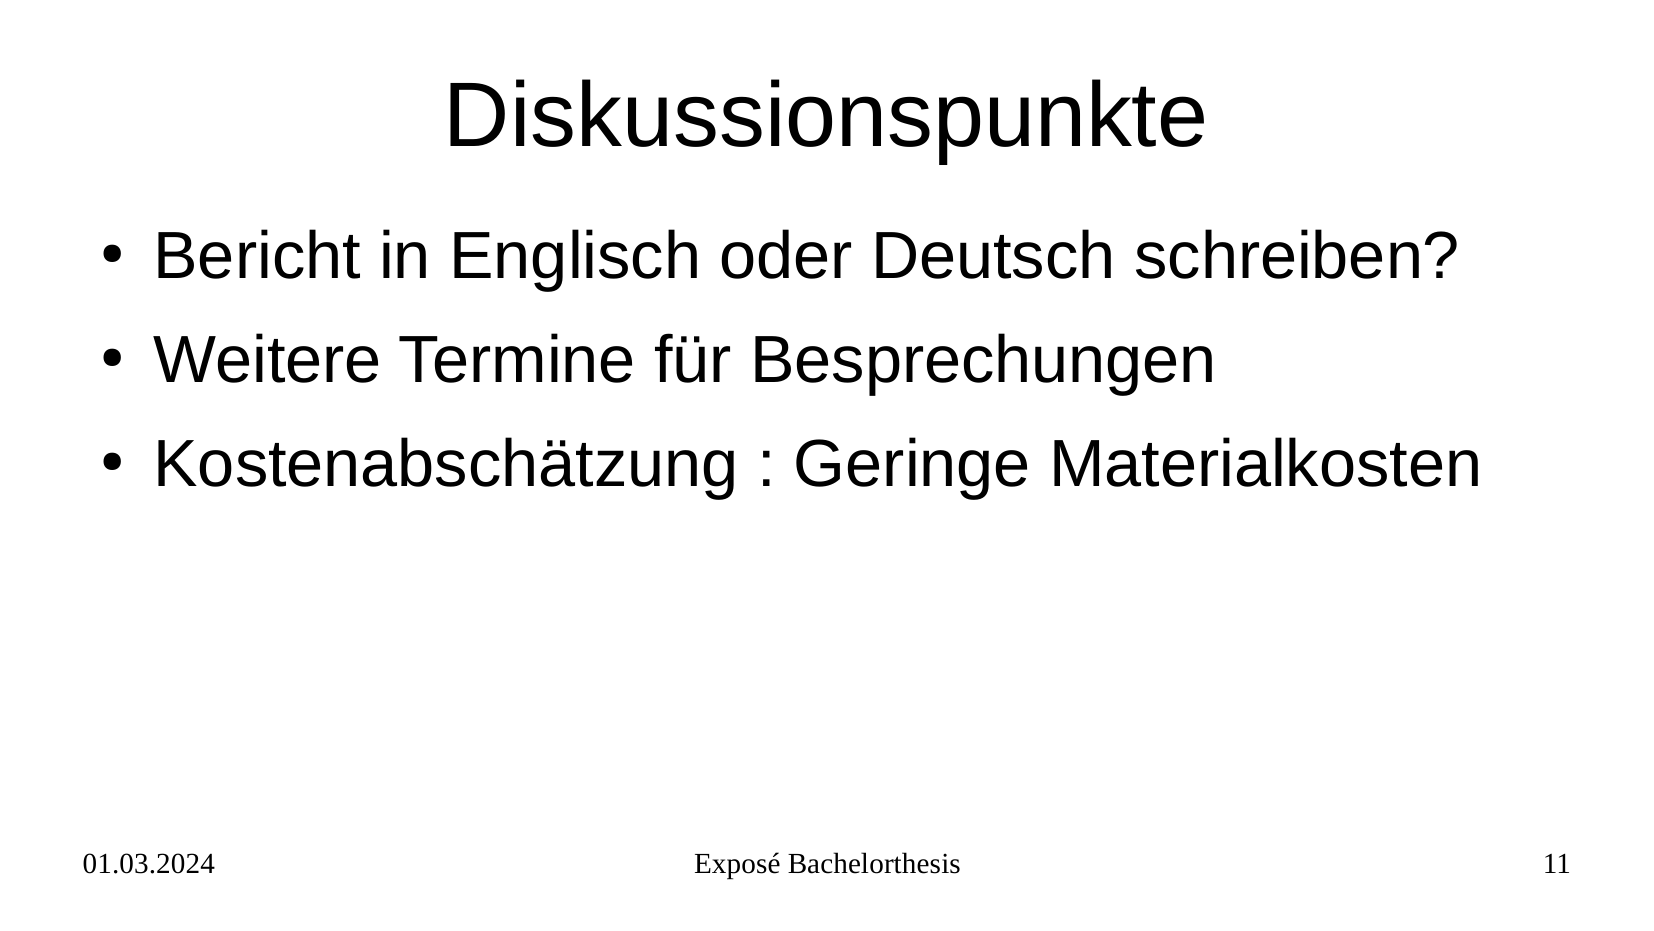

# Diskussionspunkte
Bericht in Englisch oder Deutsch schreiben?
Weitere Termine für Besprechungen
Kostenabschätzung : Geringe Materialkosten
01.03.2024
Exposé Bachelorthesis
11